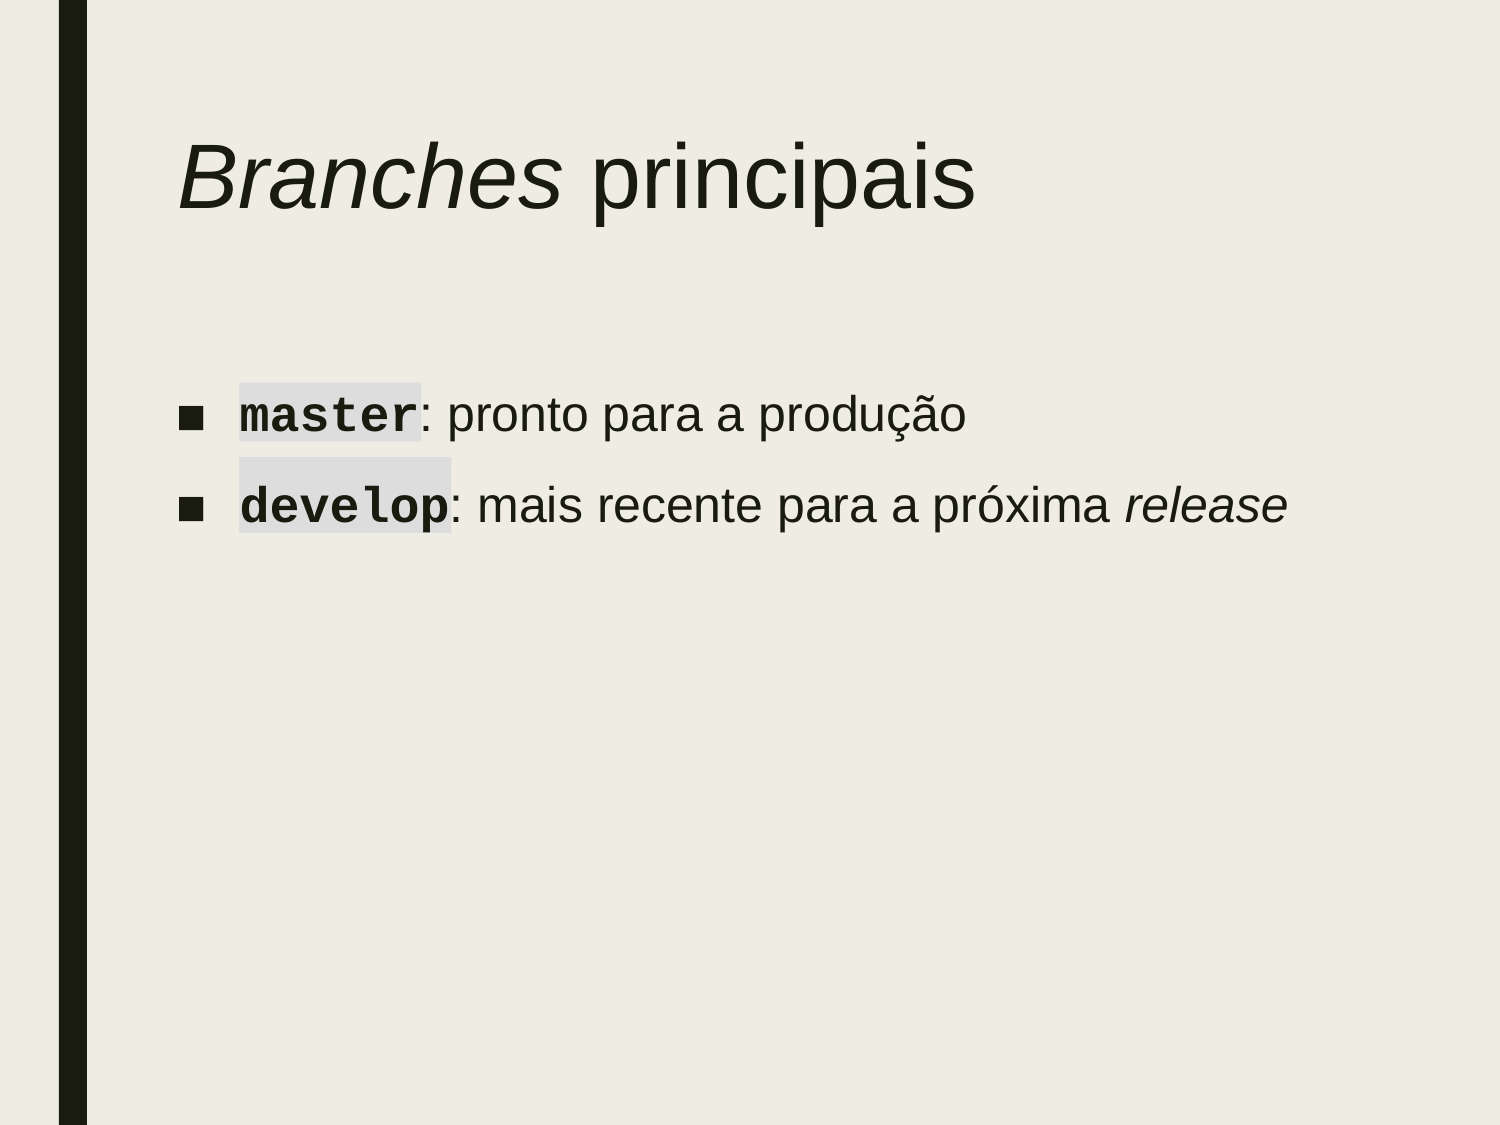

# Branches principais
■
■
: pronto para a produção
master
develop
: mais recente para a próxima release